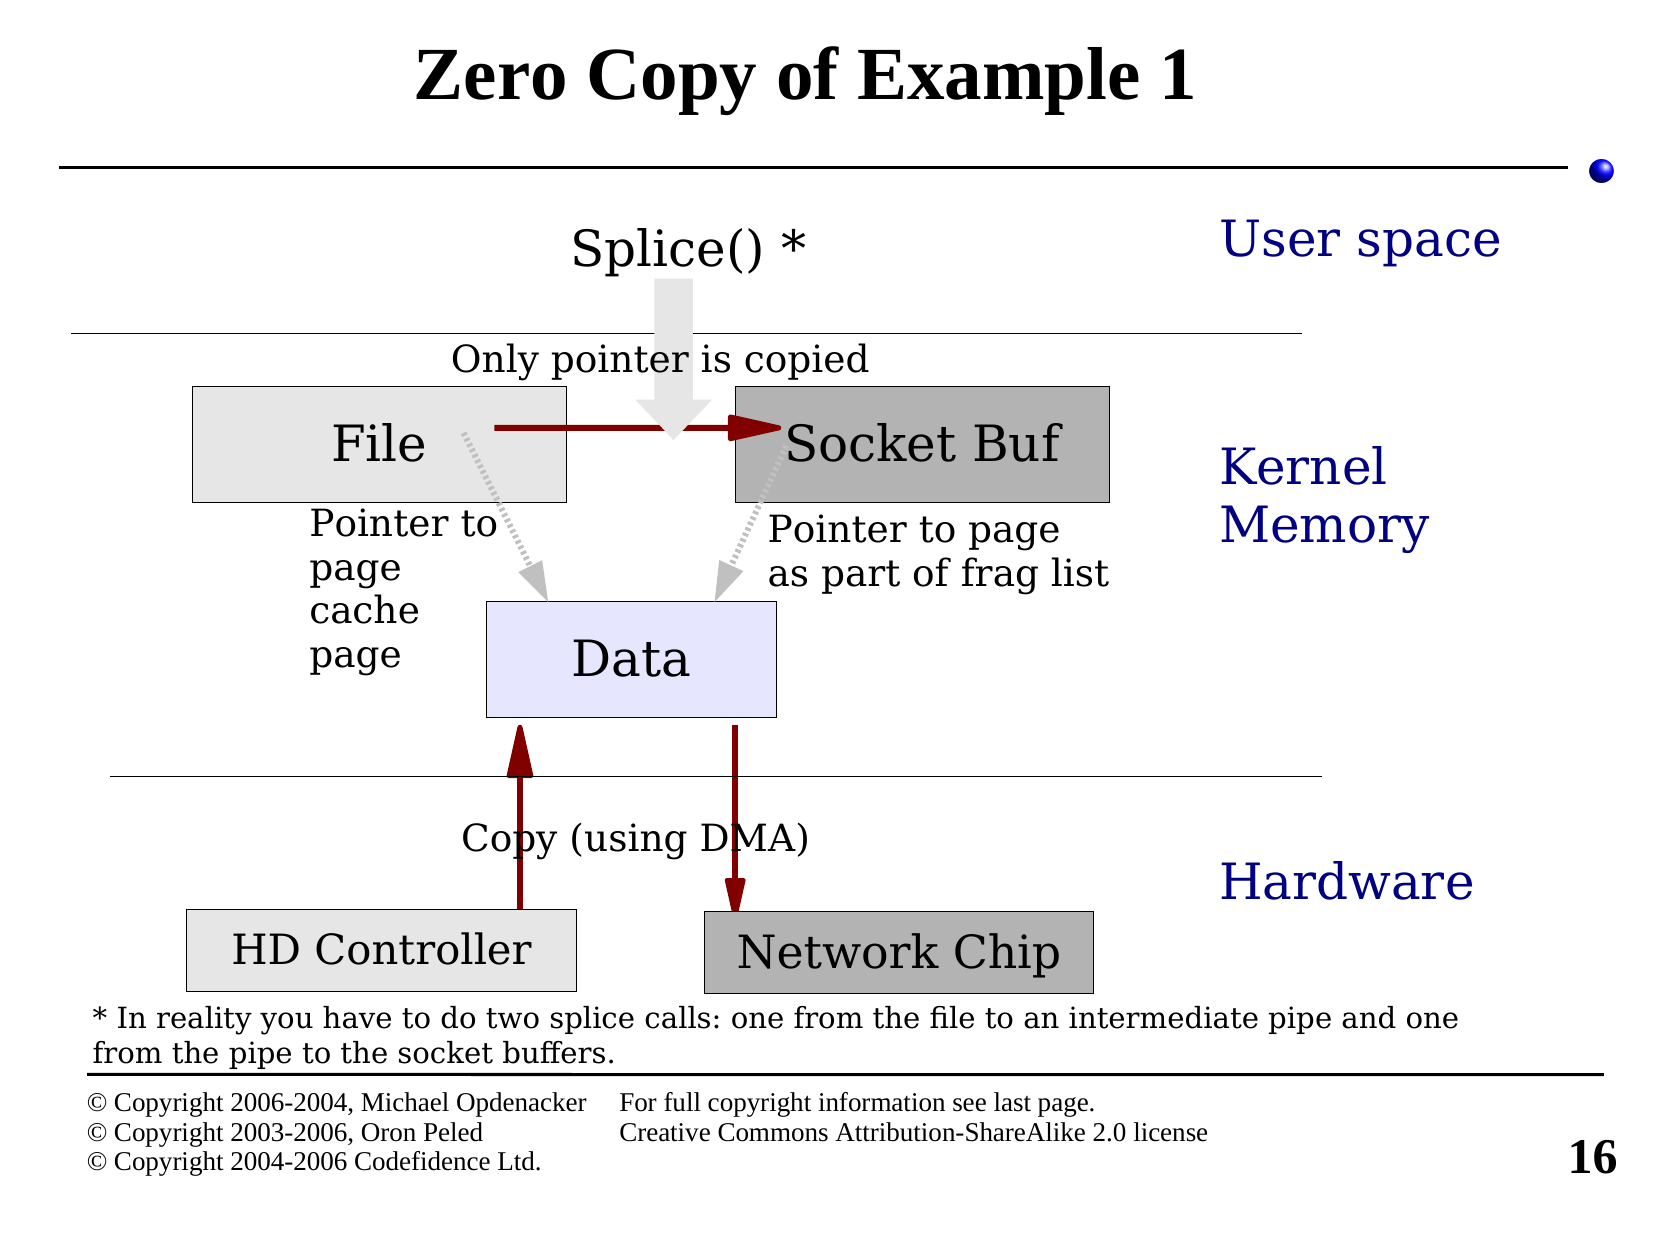

# Zero Copy of Example 1
User space
Splice() *
Only pointer is copied
File
Socket Buf
Kernel
Memory
Pointer to
page
cache
page
Pointer to page
as part of frag list
Data
Copy (using DMA)
Hardware
HD Controller
Network Chip
* In reality you have to do two splice calls: one from the file to an intermediate pipe and one from the pipe to the socket buffers.